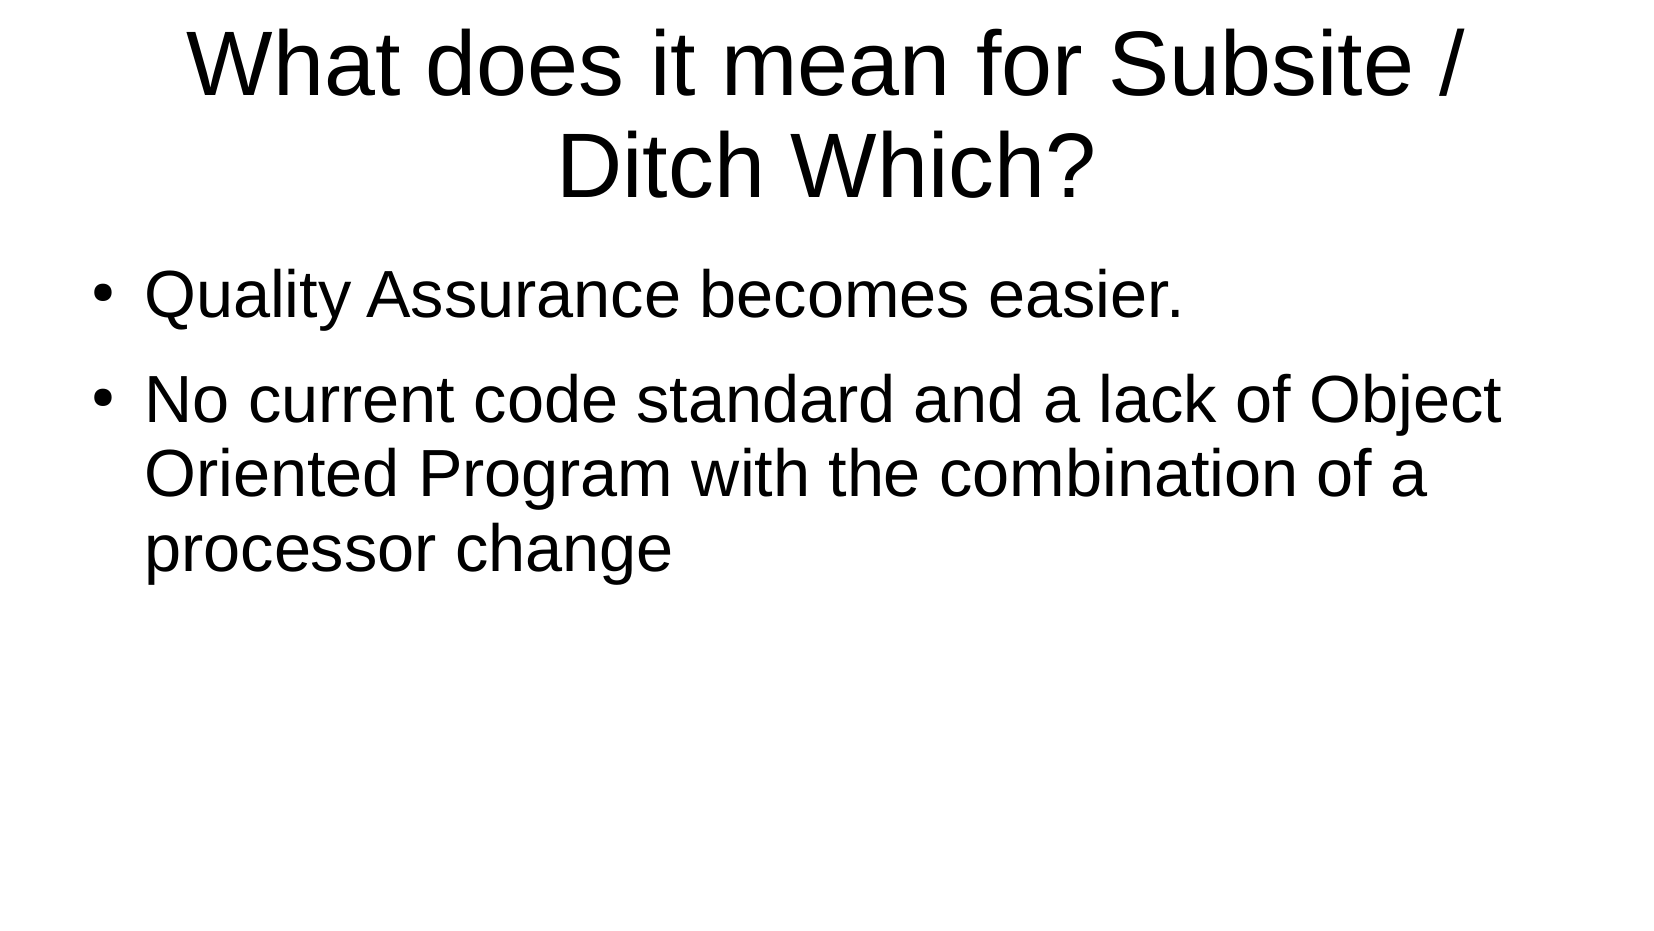

# What does it mean for Subsite / Ditch Which?
Quality Assurance becomes easier.
No current code standard and a lack of Object Oriented Program with the combination of a processor change